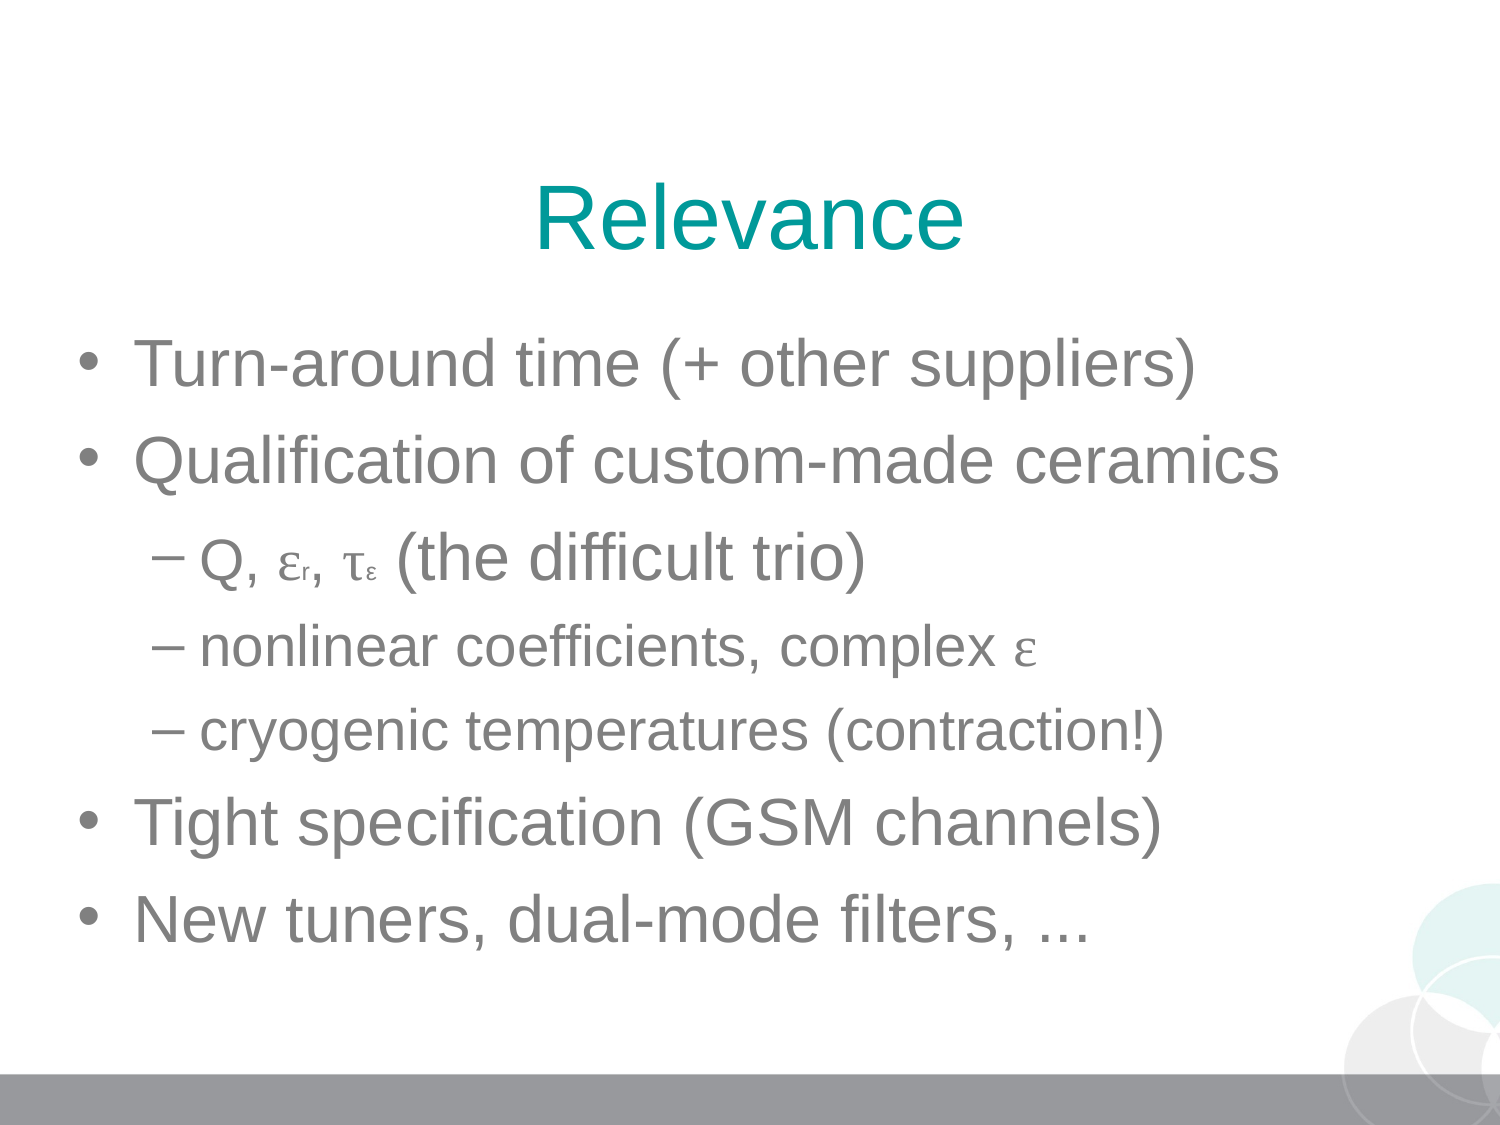

# Relevance
Turn-around time (+ other suppliers)
Qualification of custom-made ceramics
Q, εr, τε (the difficult trio)
nonlinear coefficients, complex ε
cryogenic temperatures (contraction!)
Tight specification (GSM channels)
New tuners, dual-mode filters, ...